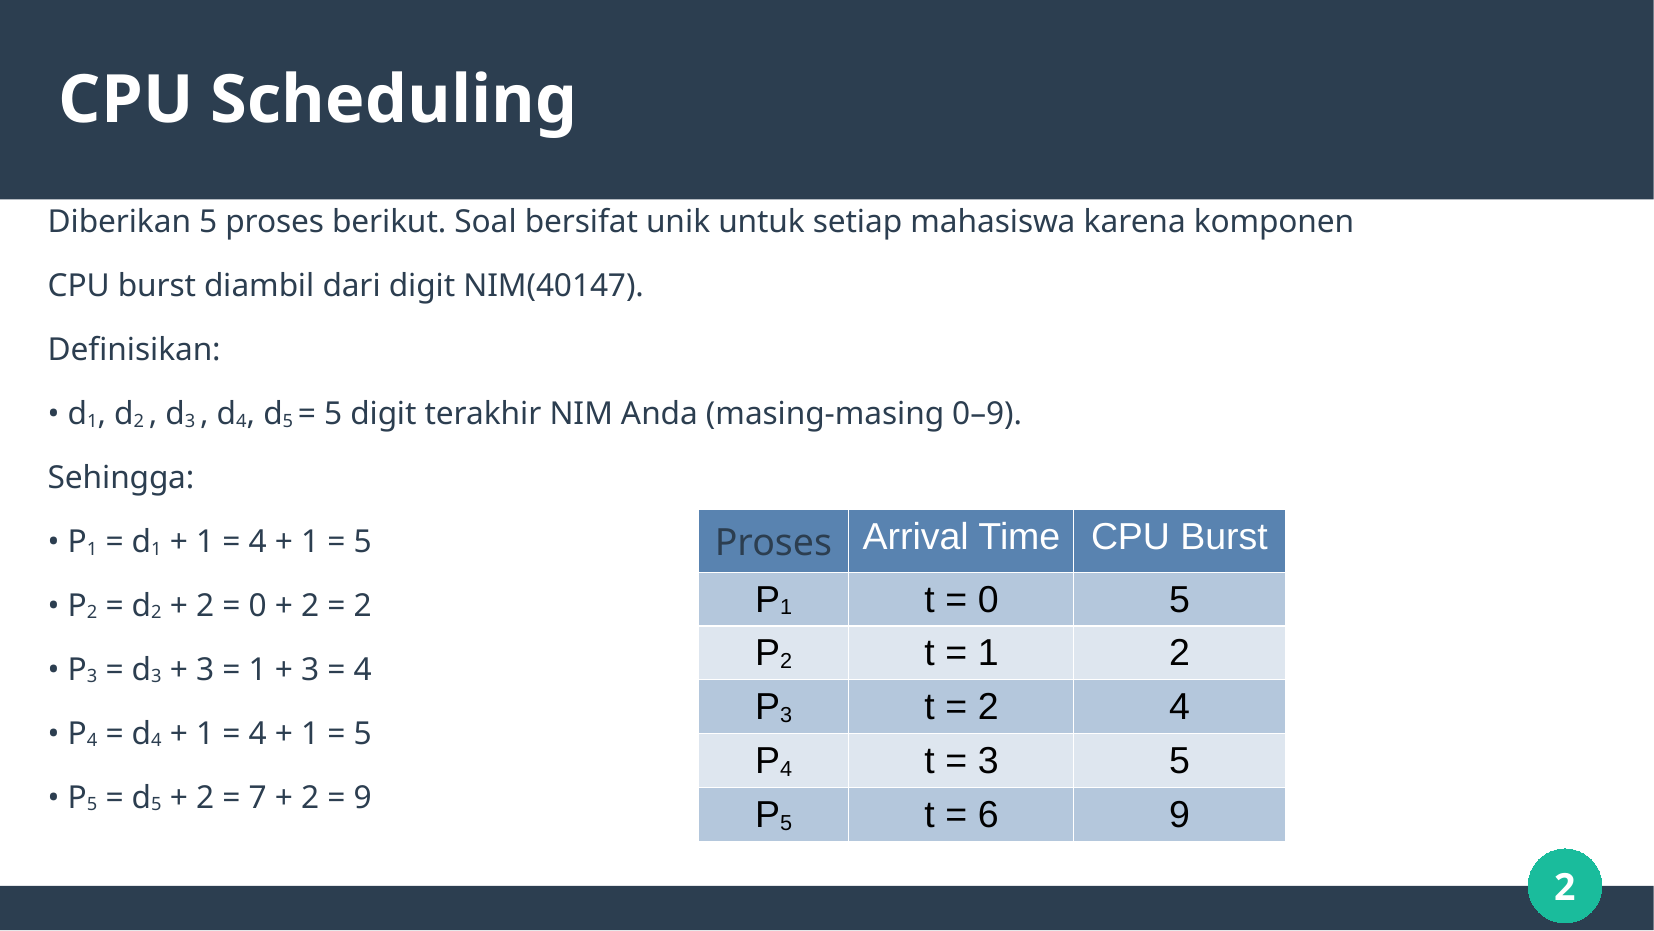

# CPU Scheduling
Diberikan 5 proses berikut. Soal bersifat unik untuk setiap mahasiswa karena komponen
CPU burst diambil dari digit NIM(40147).
Definisikan:
• d1, d2 , d3 , d4, d5 = 5 digit terakhir NIM Anda (masing-masing 0–9).
Sehingga:
• P1 = d1 + 1 = 4 + 1 = 5
• P2 = d2 + 2 = 0 + 2 = 2
• P3 = d3 + 3 = 1 + 3 = 4
• P4 = d4 + 1 = 4 + 1 = 5
• P5 = d5 + 2 = 7 + 2 = 9
| Proses | Arrival Time | CPU Burst |
| --- | --- | --- |
| P1 | t = 0 | 5 |
| P2 | t = 1 | 2 |
| P3 | t = 2 | 4 |
| P4 | t = 3 | 5 |
| P5 | t = 6 | 9 |
2